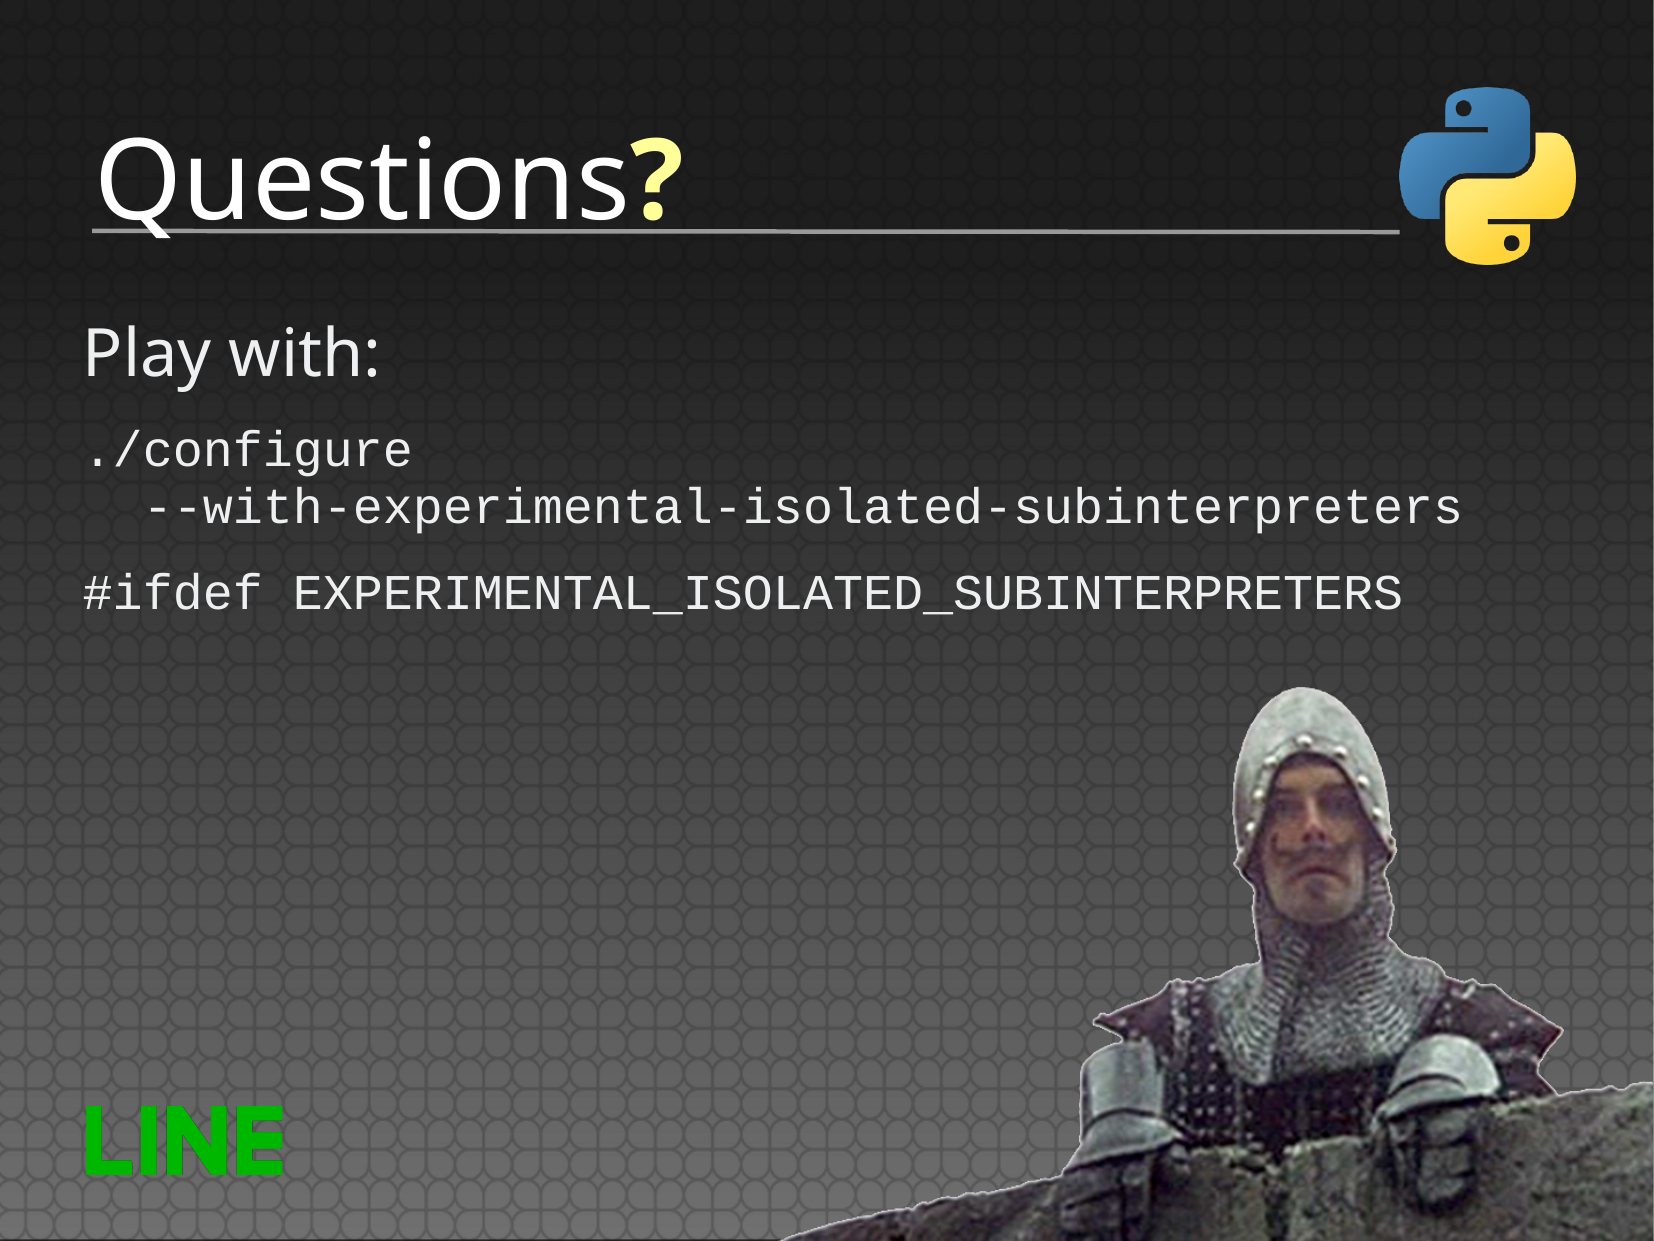

# Questions?
Play with:
./configure
 --with-experimental-isolated-subinterpreters
#ifdef EXPERIMENTAL_ISOLATED_SUBINTERPRETERS